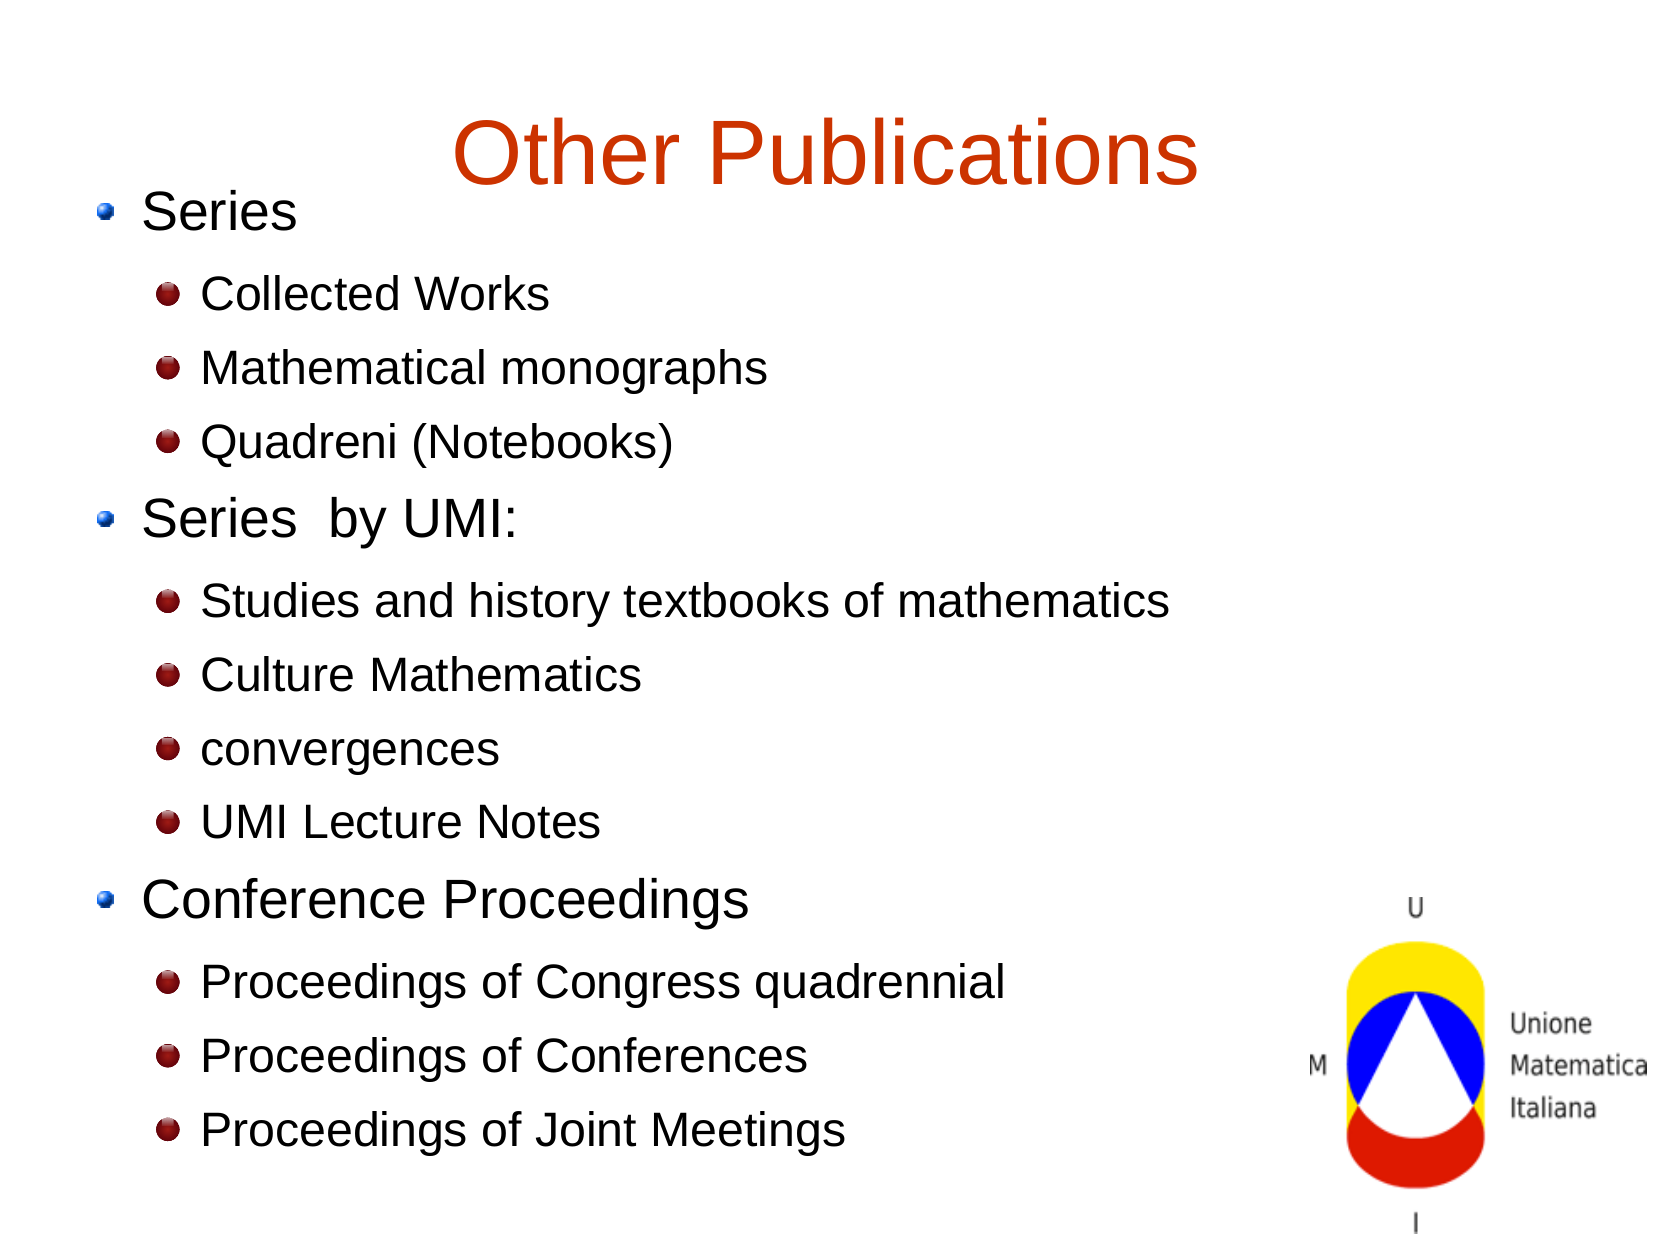

# Other Publications
Series
Collected Works
Mathematical monographs
Quadreni (Notebooks)
Series by UMI:
Studies and history textbooks of mathematics
Culture Mathematics
convergences
UMI Lecture Notes
Conference Proceedings
Proceedings of Congress quadrennial
Proceedings of Conferences
Proceedings of Joint Meetings